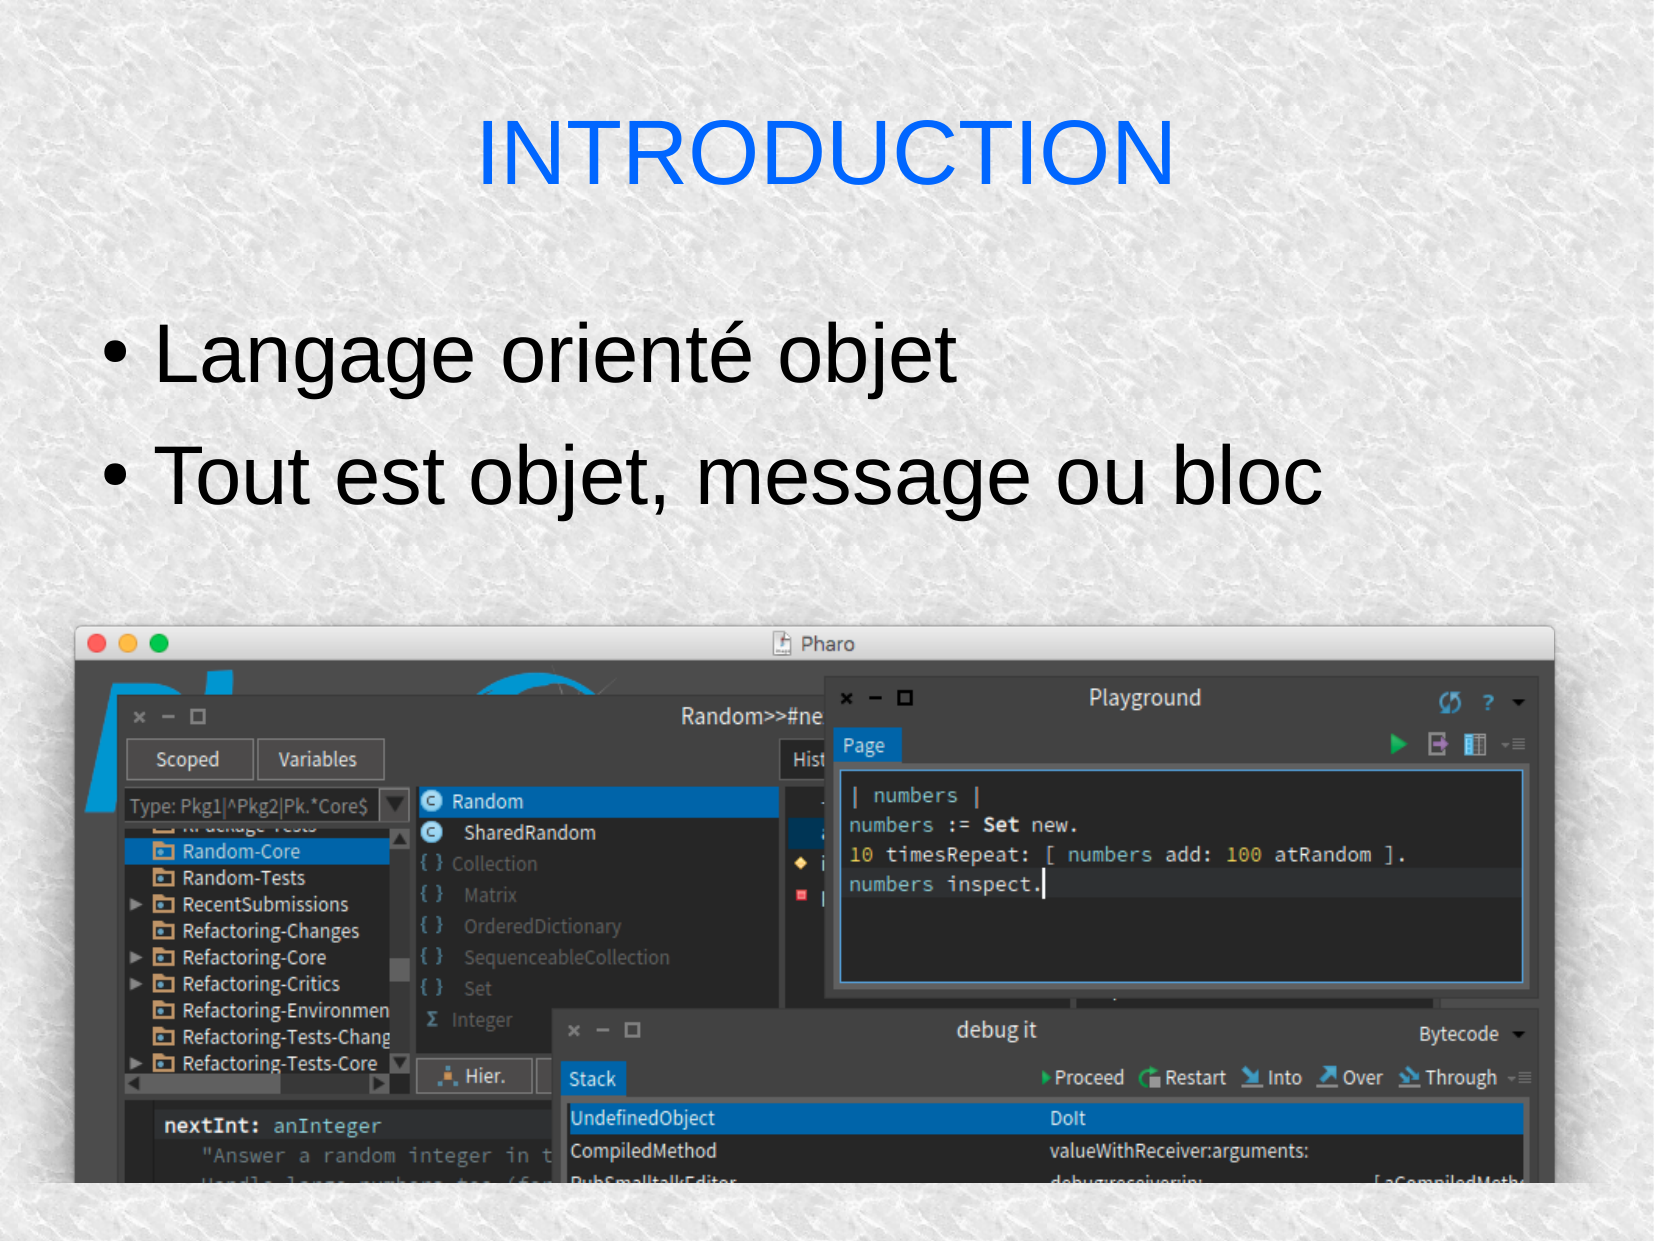

# INTRODUCTION
Langage orienté objet
Tout est objet, message ou bloc